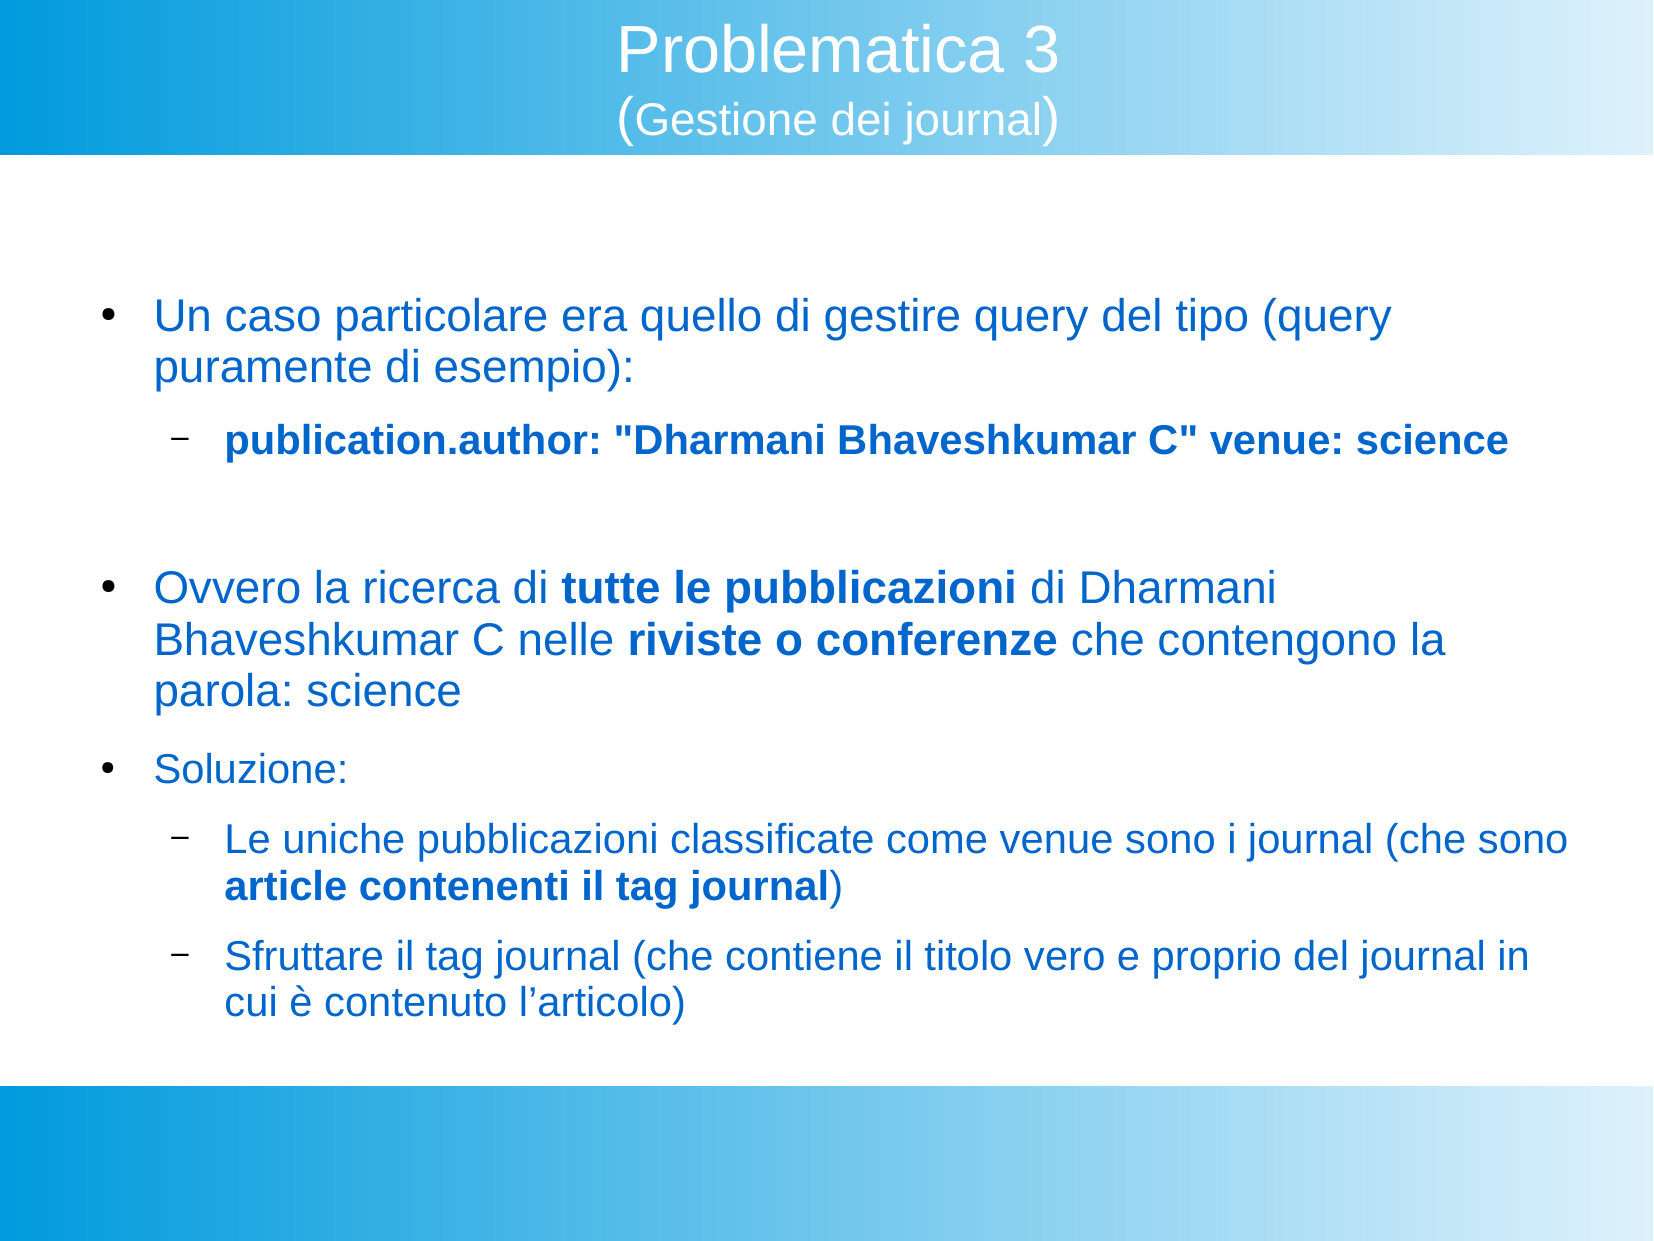

# Problematica 3 (Gestione dei journal)
Un caso particolare era quello di gestire query del tipo (query puramente di esempio):
publication.author: "Dharmani Bhaveshkumar C" venue: science
Ovvero la ricerca di tutte le pubblicazioni di Dharmani Bhaveshkumar C nelle riviste o conferenze che contengono la parola: science
Soluzione:
Le uniche pubblicazioni classificate come venue sono i journal (che sono article contenenti il tag journal)
Sfruttare il tag journal (che contiene il titolo vero e proprio del journal in cui è contenuto l’articolo)